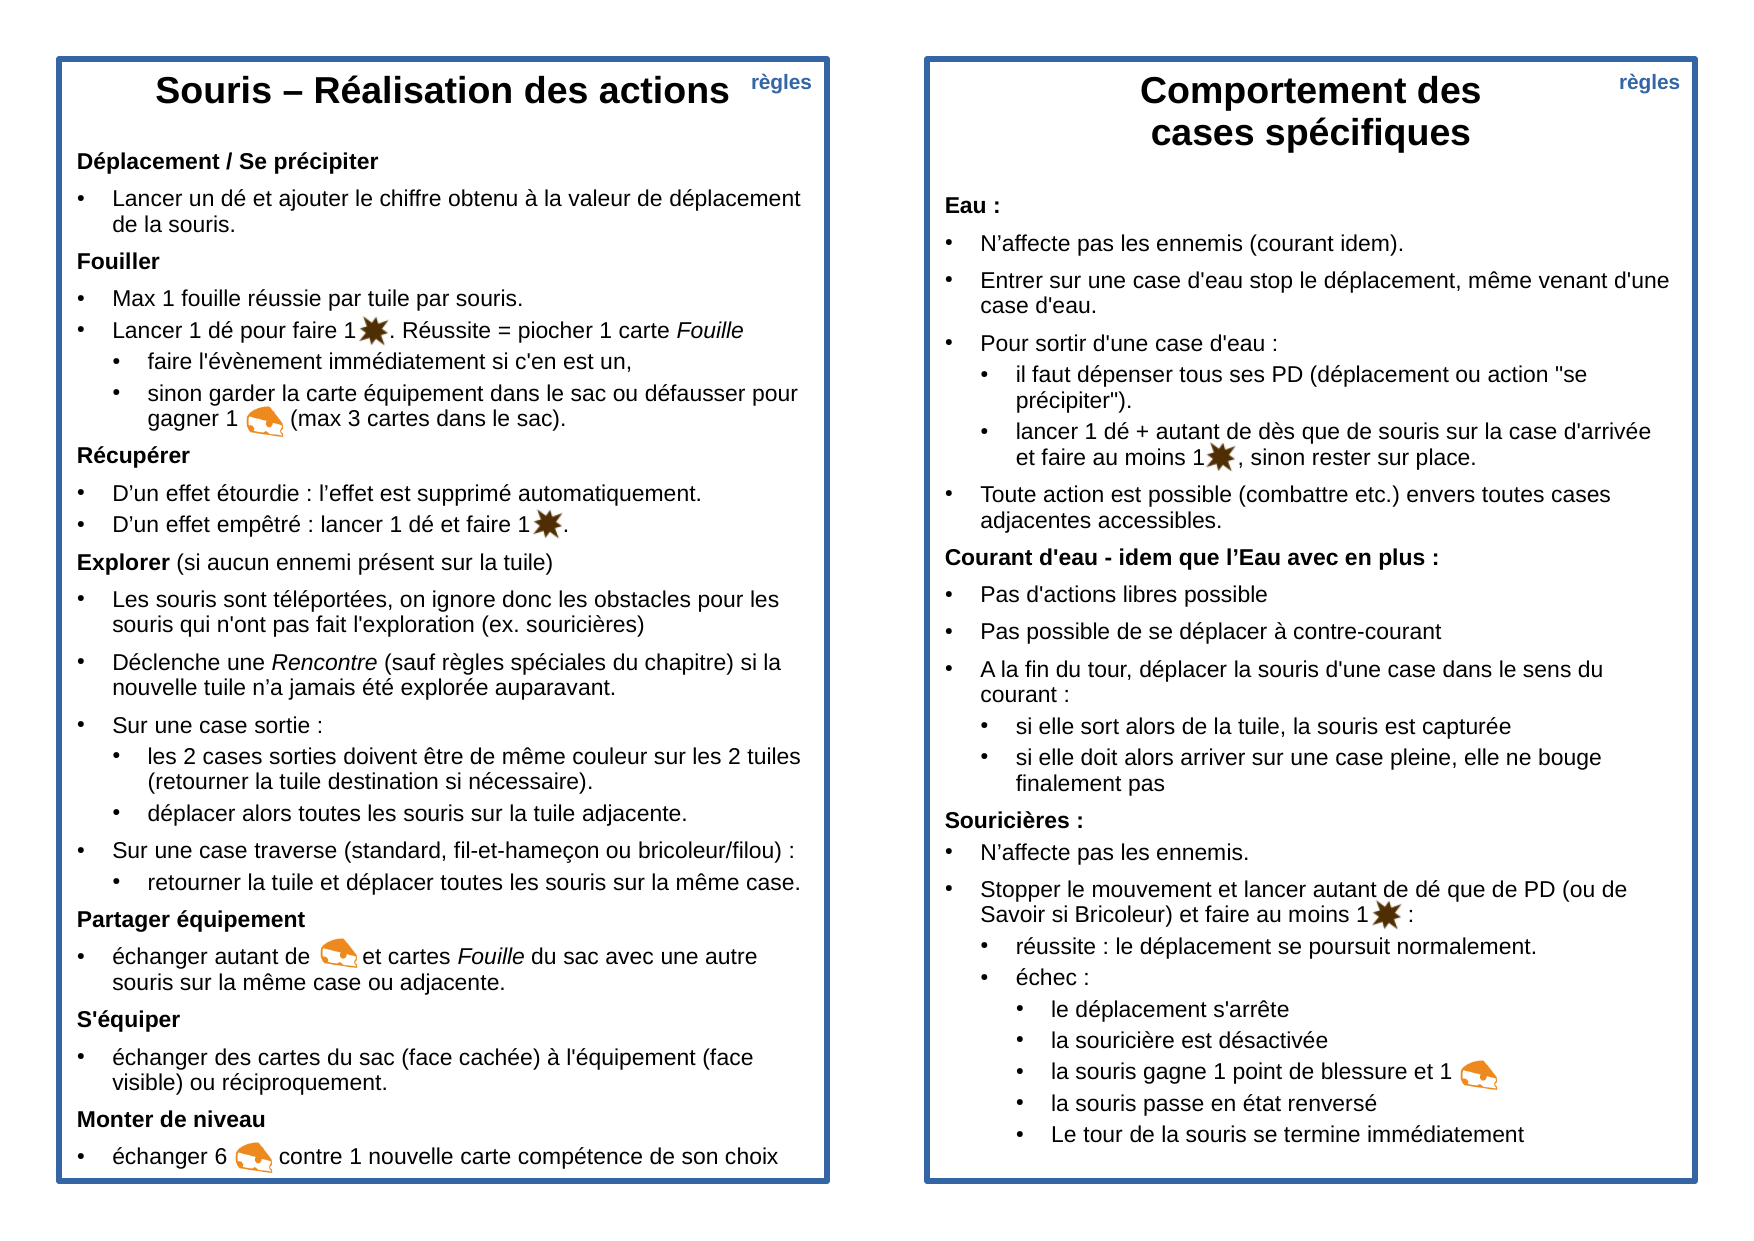

Souris – Réalisation des actions
Déplacement / Se précipiter
Lancer un dé et ajouter le chiffre obtenu à la valeur de déplacement de la souris.
Fouiller
Max 1 fouille réussie par tuile par souris.
Lancer 1 dé pour faire 1 . Réussite = piocher 1 carte Fouille
faire l'évènement immédiatement si c'en est un,
sinon garder la carte équipement dans le sac ou défausser pour gagner 1 (max 3 cartes dans le sac).
Récupérer
D’un effet étourdie : l’effet est supprimé automatiquement.
D’un effet empêtré : lancer 1 dé et faire 1 .
Explorer (si aucun ennemi présent sur la tuile)
Les souris sont téléportées, on ignore donc les obstacles pour les souris qui n'ont pas fait l'exploration (ex. souricières)
Déclenche une Rencontre (sauf règles spéciales du chapitre) si la nouvelle tuile n’a jamais été explorée auparavant.
Sur une case sortie :
les 2 cases sorties doivent être de même couleur sur les 2 tuiles (retourner la tuile destination si nécessaire).
déplacer alors toutes les souris sur la tuile adjacente.
Sur une case traverse (standard, fil-et-hameçon ou bricoleur/filou) :
retourner la tuile et déplacer toutes les souris sur la même case.
Partager équipement
échanger autant de et cartes Fouille du sac avec une autre souris sur la même case ou adjacente.
S'équiper
échanger des cartes du sac (face cachée) à l'équipement (face visible) ou réciproquement.
Monter de niveau
échanger 6 contre 1 nouvelle carte compétence de son choix
règles
Comportement des
cases spécifiques
Eau :
N’affecte pas les ennemis (courant idem).
Entrer sur une case d'eau stop le déplacement, même venant d'une case d'eau.
Pour sortir d'une case d'eau :
il faut dépenser tous ses PD (déplacement ou action "se précipiter").
lancer 1 dé + autant de dès que de souris sur la case d'arrivée et faire au moins 1 , sinon rester sur place.
Toute action est possible (combattre etc.) envers toutes cases adjacentes accessibles.
Courant d'eau - idem que l’Eau avec en plus :
Pas d'actions libres possible
Pas possible de se déplacer à contre-courant
A la fin du tour, déplacer la souris d'une case dans le sens du courant :
si elle sort alors de la tuile, la souris est capturée
si elle doit alors arriver sur une case pleine, elle ne bouge finalement pas
Souricières :
N’affecte pas les ennemis.
Stopper le mouvement et lancer autant de dé que de PD (ou de Savoir si Bricoleur) et faire au moins 1 :
réussite : le déplacement se poursuit normalement.
échec :
le déplacement s'arrête
la souricière est désactivée
la souris gagne 1 point de blessure et 1
la souris passe en état renversé
Le tour de la souris se termine immédiatement
règles